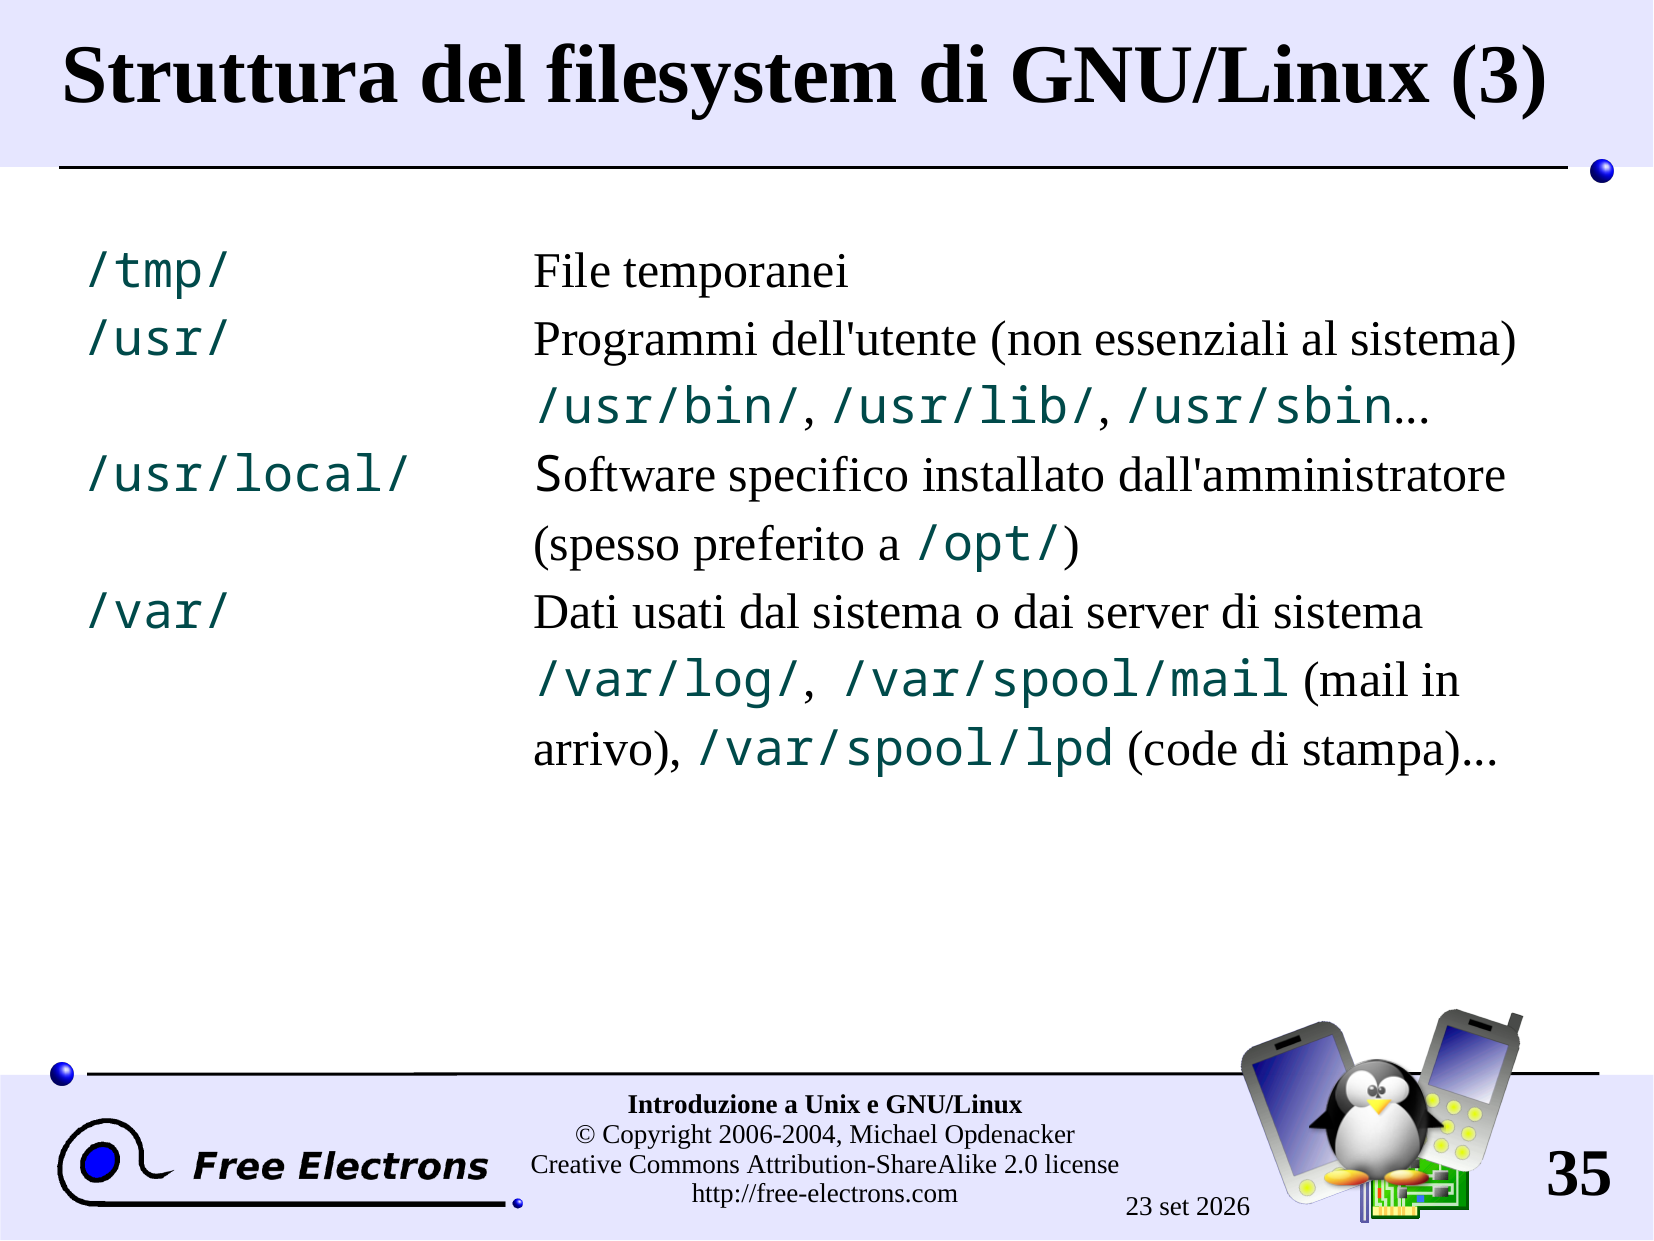

# Struttura del filesystem di GNU/Linux (3)
/tmp/				File temporanei
/usr/				Programmi dell'utente (non essenziali al sistema)
						/usr/bin/, /usr/lib/, /usr/sbin...
/usr/local/		Software specifico installato dall'amministratore
						(spesso preferito a /opt/)
/var/				Dati usati dal sistema o dai server di sistema
						/var/log/, /var/spool/mail (mail in 							arrivo), /var/spool/lpd (code di stampa)...